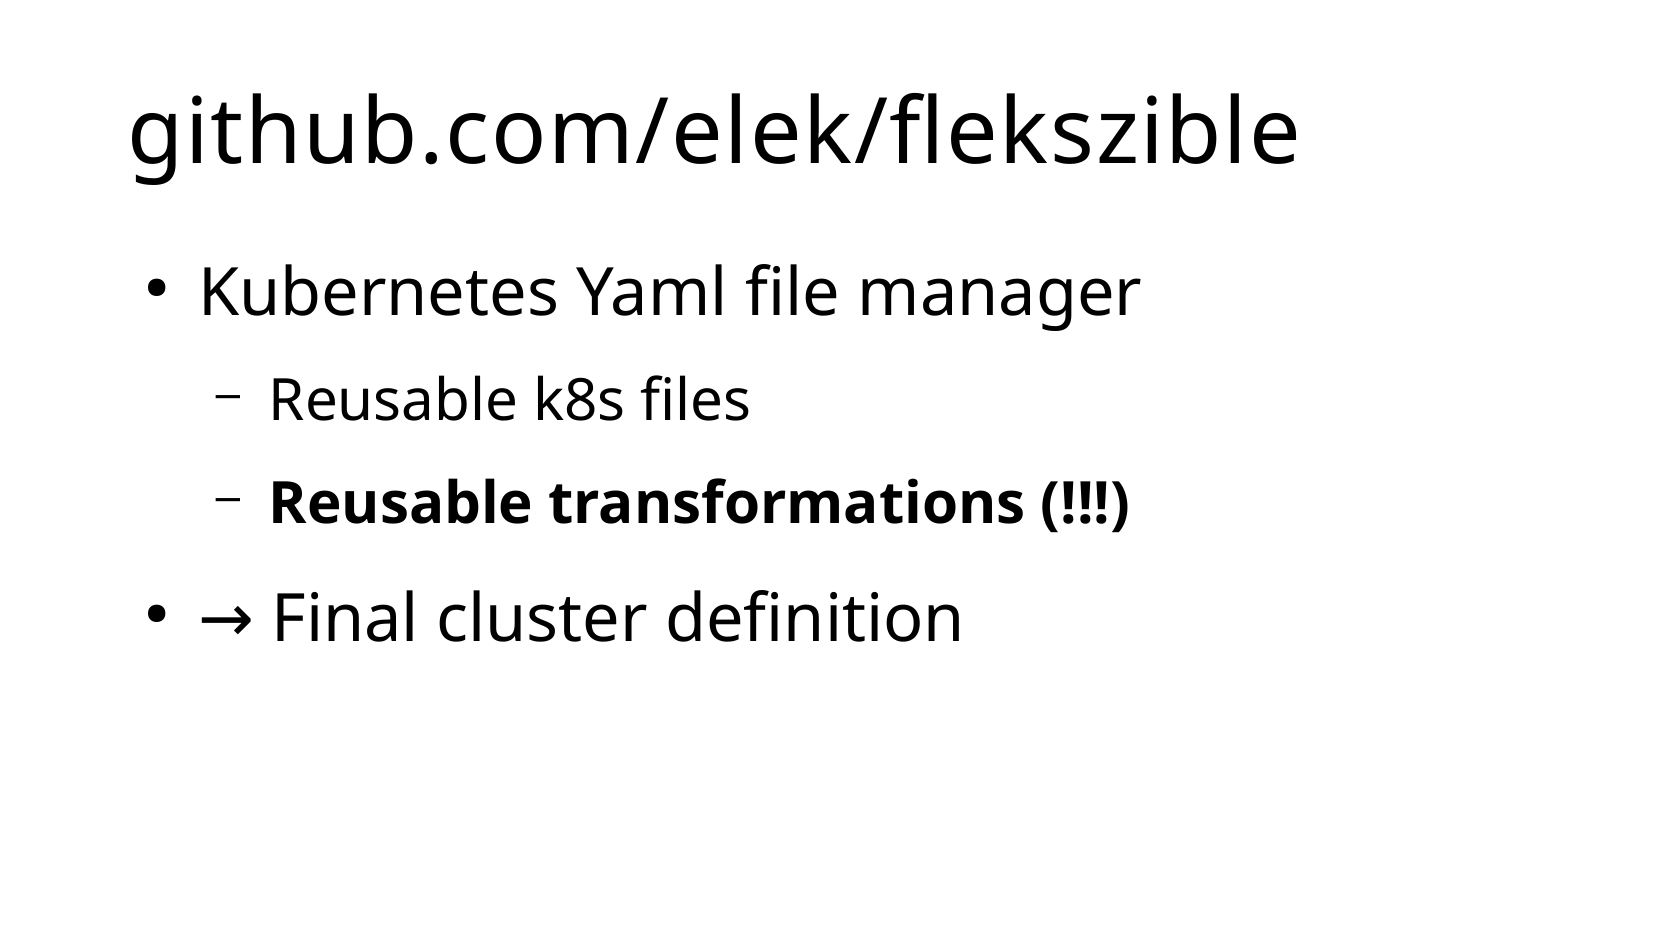

# github.com/elek/flekszible
Kubernetes Yaml file manager
Reusable k8s files
Reusable transformations (!!!)
→ Final cluster definition